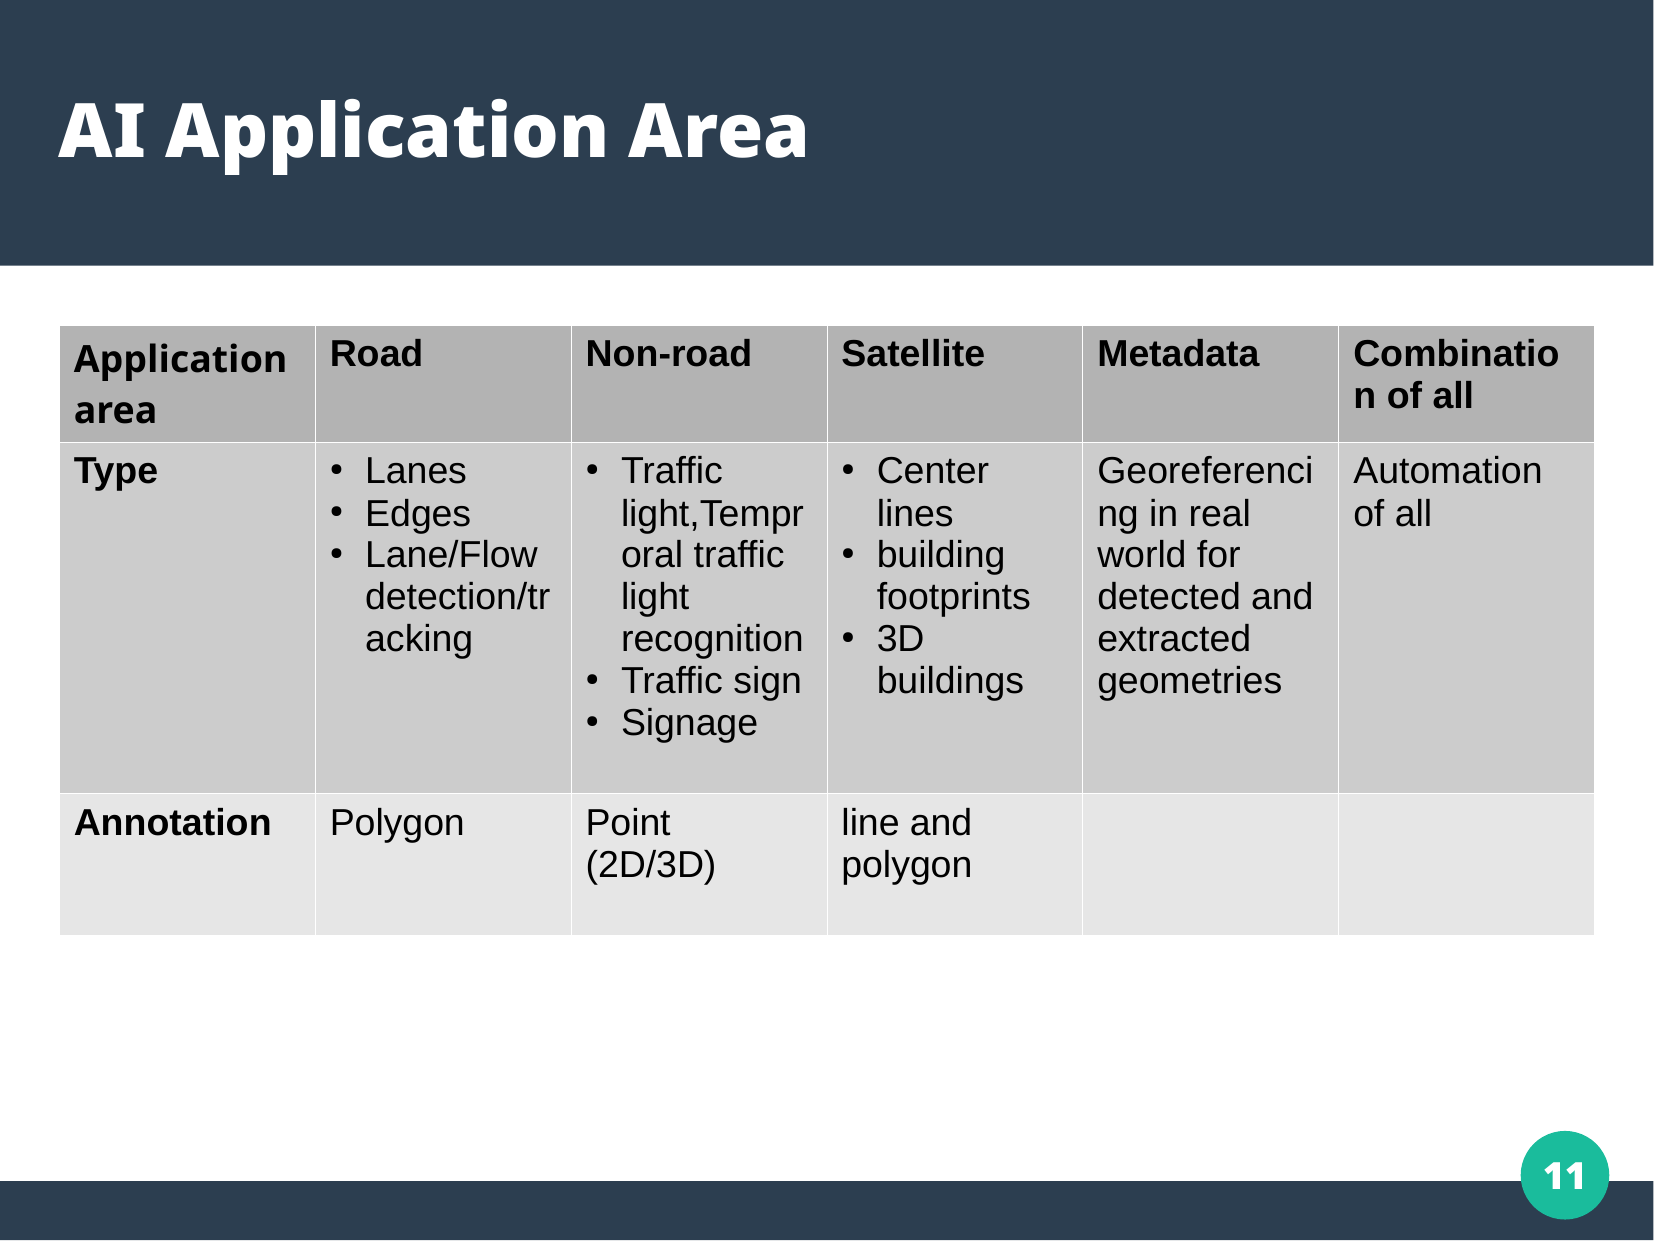

# AI Application Area
| Application area | Road | Non-road | Satellite | Metadata | Combination of all |
| --- | --- | --- | --- | --- | --- |
| Type | Lanes Edges Lane/Flow detection/tracking | Traffic light,Temproral traffic light recognition Traffic sign Signage | Center lines building footprints 3D buildings | Georeferencing in real world for detected and extracted geometries | Automation of all |
| Annotation | Polygon | Point (2D/3D) | line and polygon | | |
11